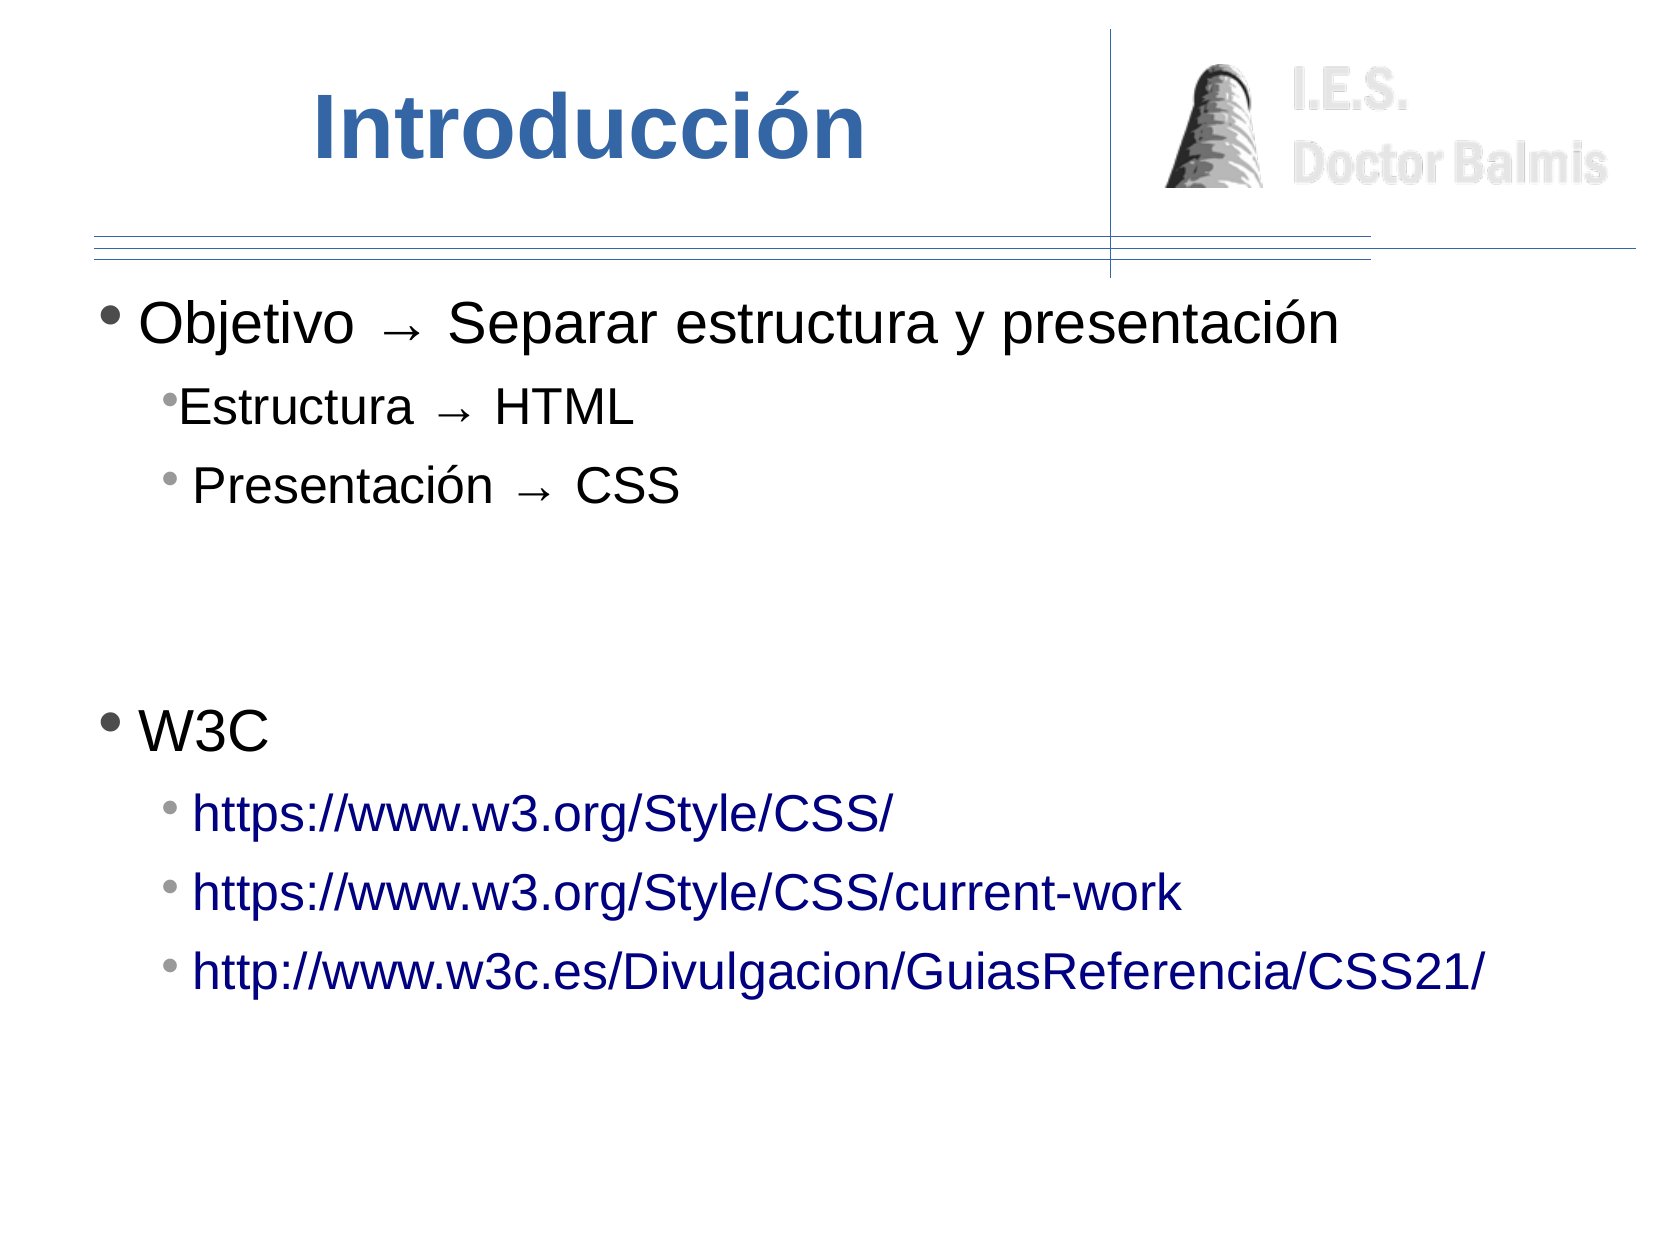

# Introducción
 Objetivo → Separar estructura y presentación
Estructura → HTML
 Presentación → CSS
 W3C
 https://www.w3.org/Style/CSS/
 https://www.w3.org/Style/CSS/current-work
 http://www.w3c.es/Divulgacion/GuiasReferencia/CSS21/